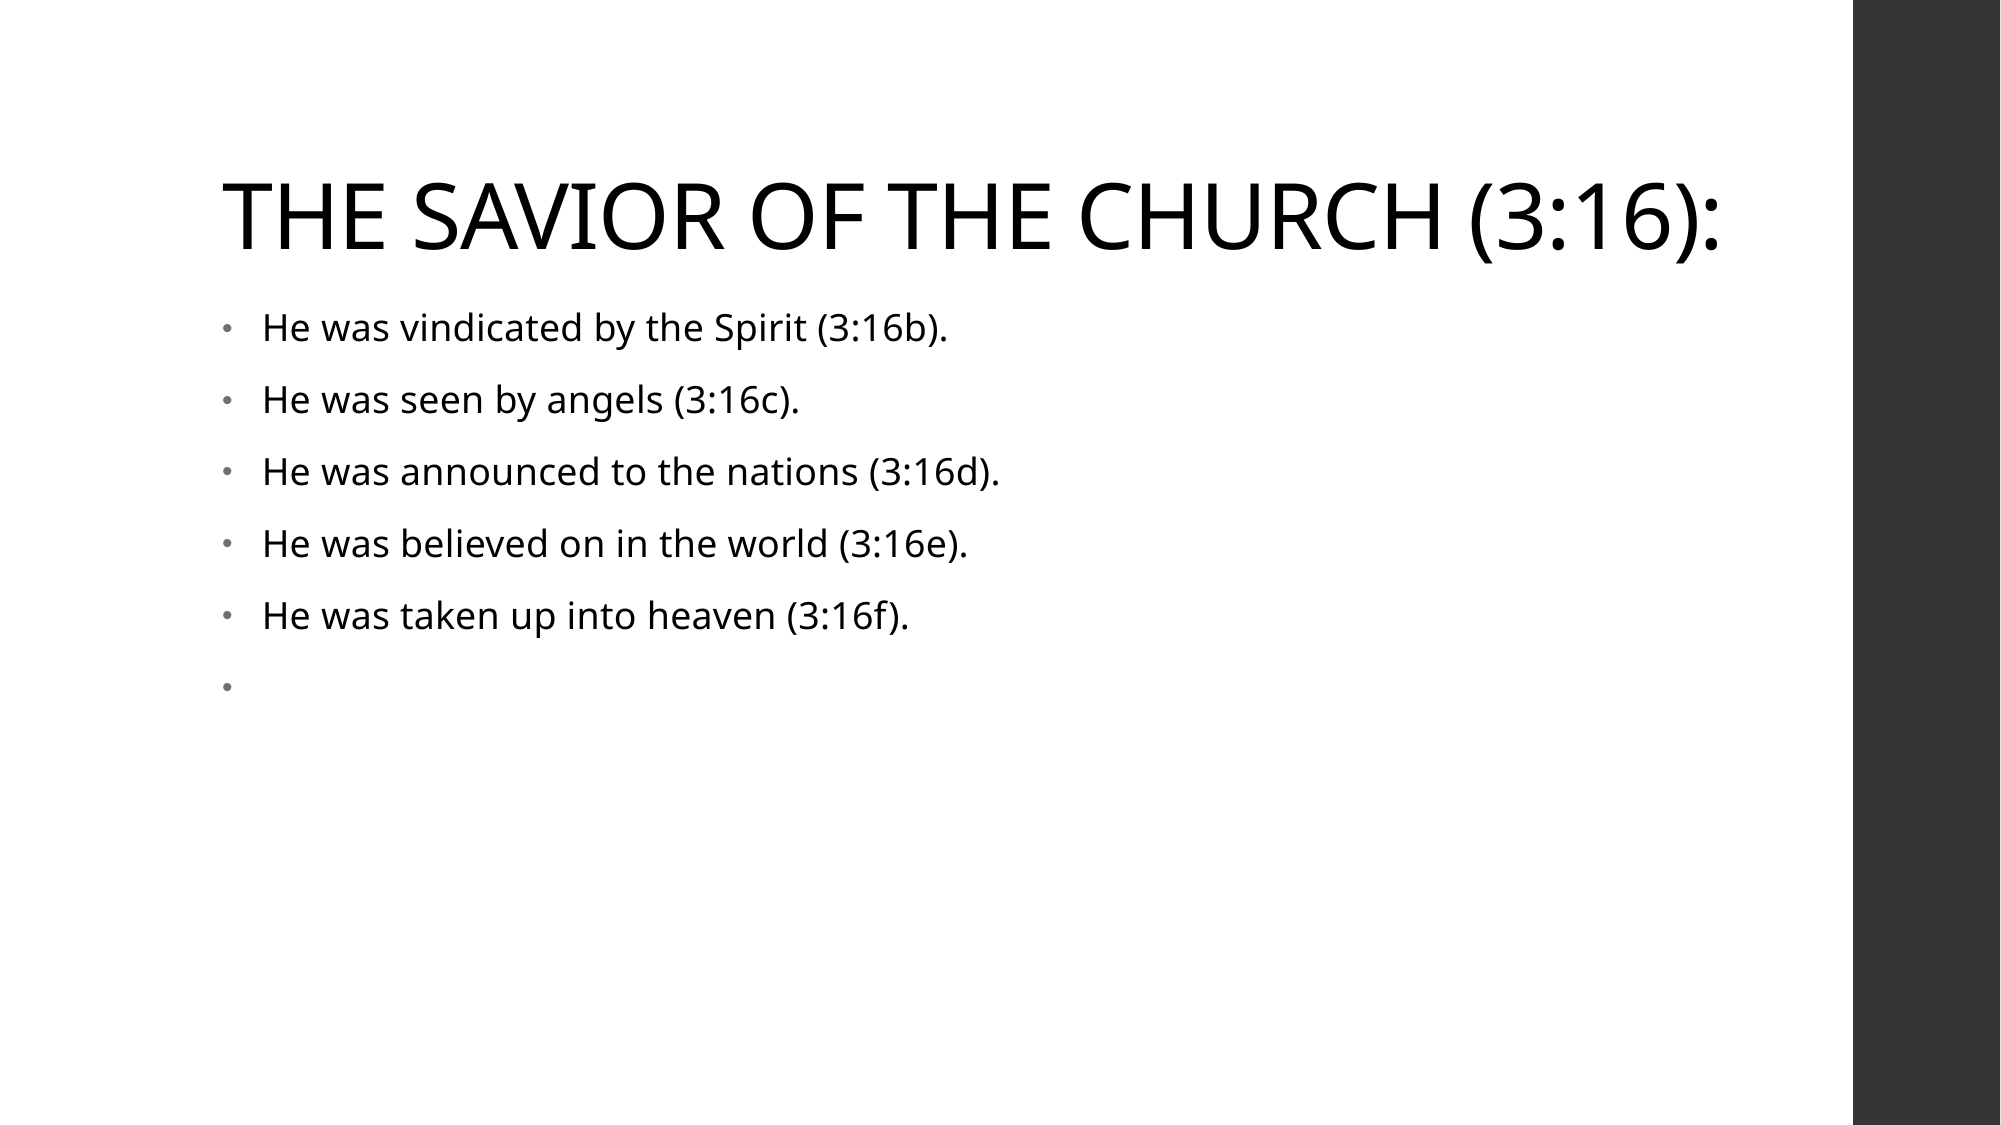

# THE SAVIOR OF THE CHURCH (3:16):
 He was vindicated by the Spirit (3:16b).
 He was seen by angels (3:16c).
 He was announced to the nations (3:16d).
 He was believed on in the world (3:16e).
 He was taken up into heaven (3:16f).